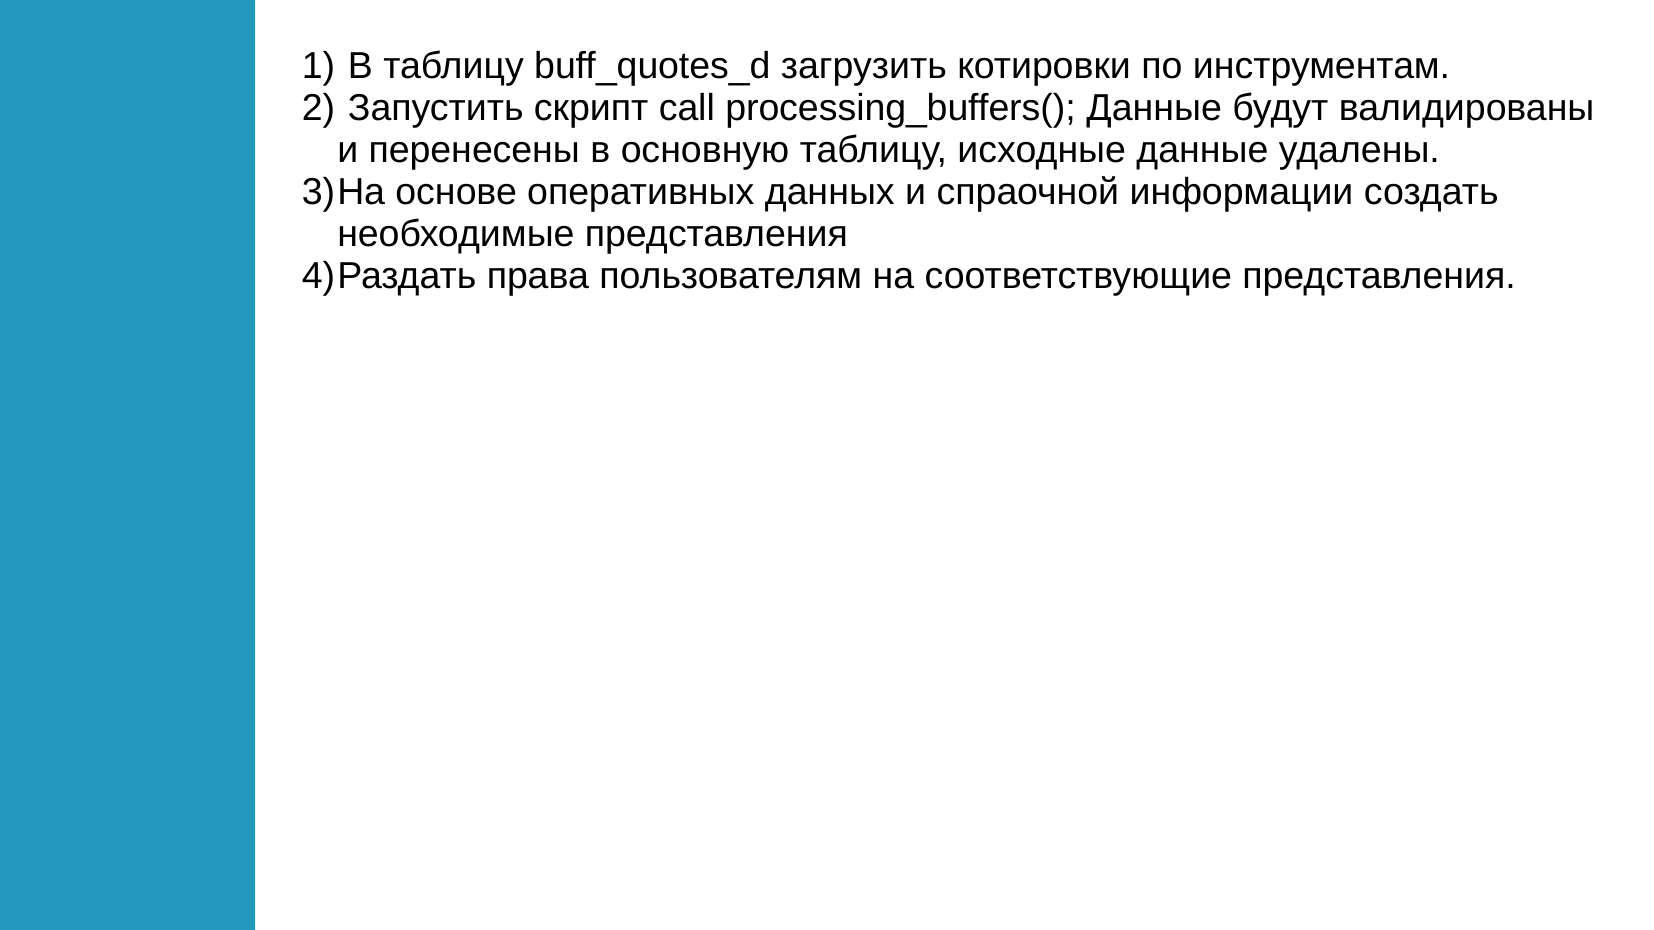

В таблицу buff_quotes_d загрузить котировки по инструментам.
 Запустить скрипт call processing_buffers(); Данные будут валидированы и перенесены в основную таблицу, исходные данные удалены.
На основе оперативных данных и спраочной информации создать необходимые представления
Раздать права пользователям на соответствующие представления.